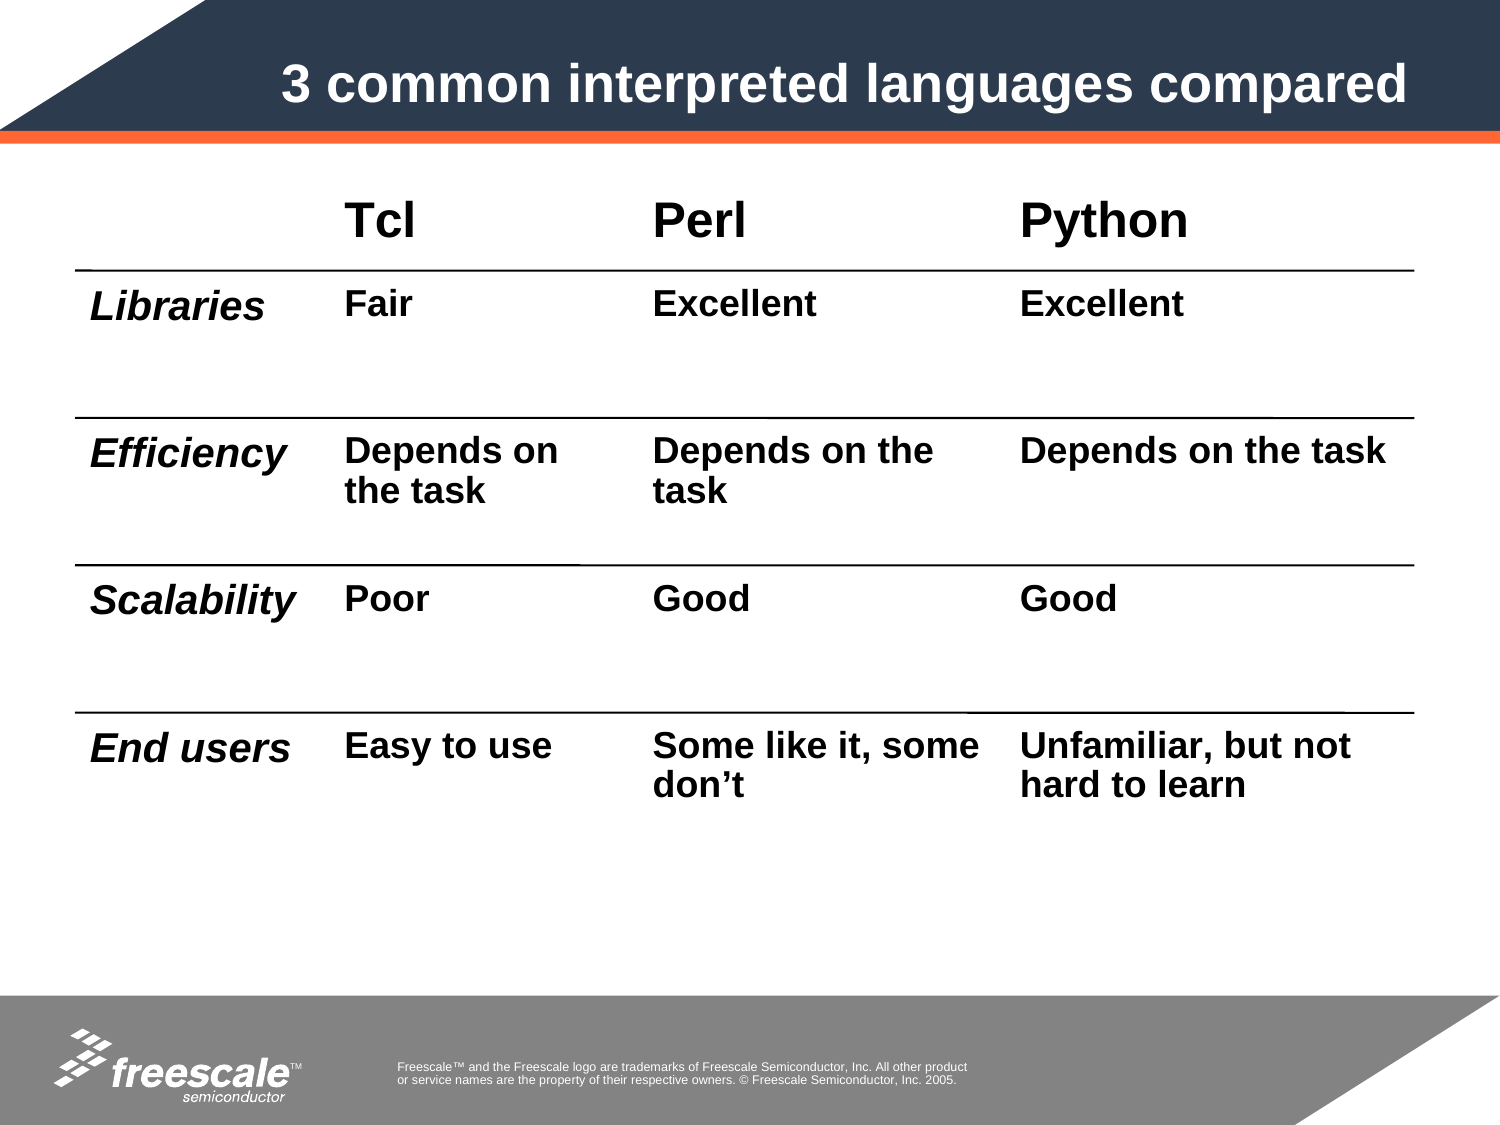

# 3 common interpreted languages compared
Tcl
Perl
Python
Libraries
Fair
Excellent
Excellent
Efficiency
Depends on the task
Depends on the task
Depends on the task
Scalability
Poor
Good
Good
End users
Easy to use
Some like it, some don’t
Unfamiliar, but not hard to learn